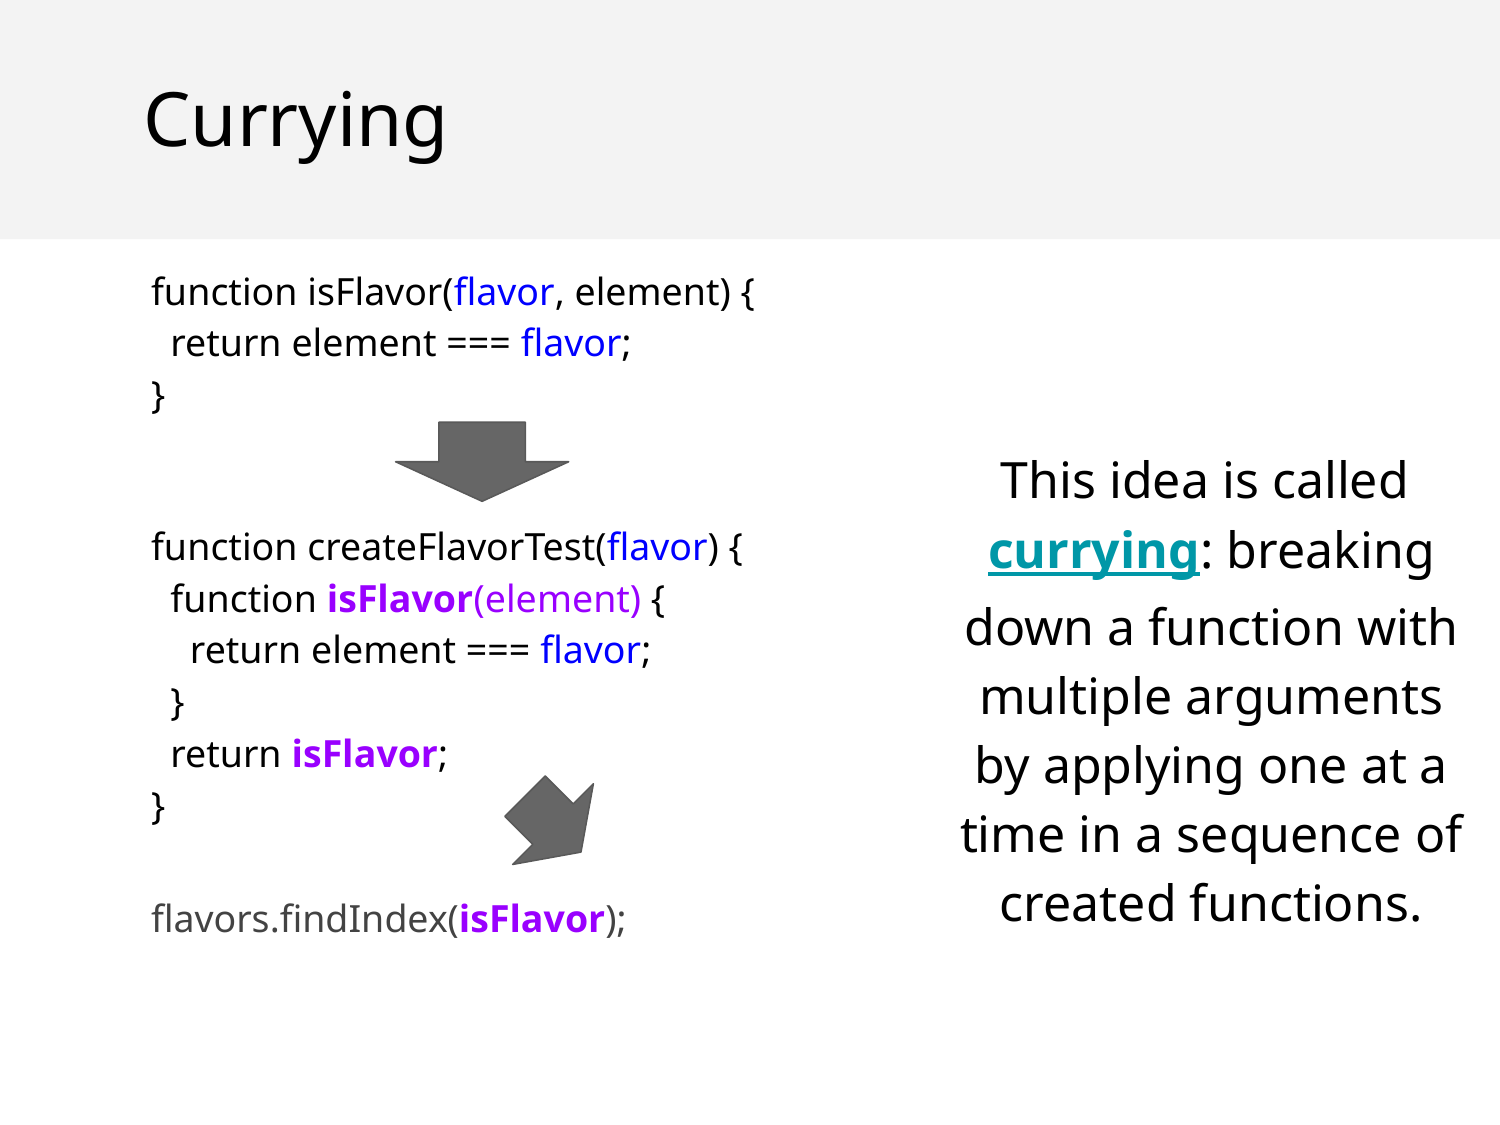

# Currying
function isFlavor(flavor, element) {
 return element === flavor;
}
This idea is called currying: breaking down a function with multiple arguments by applying one at a time in a sequence of created functions.
function createFlavorTest(flavor) {
 function isFlavor(element) {
 return element === flavor;
 }
 return isFlavor;
}
flavors.findIndex(isFlavor);